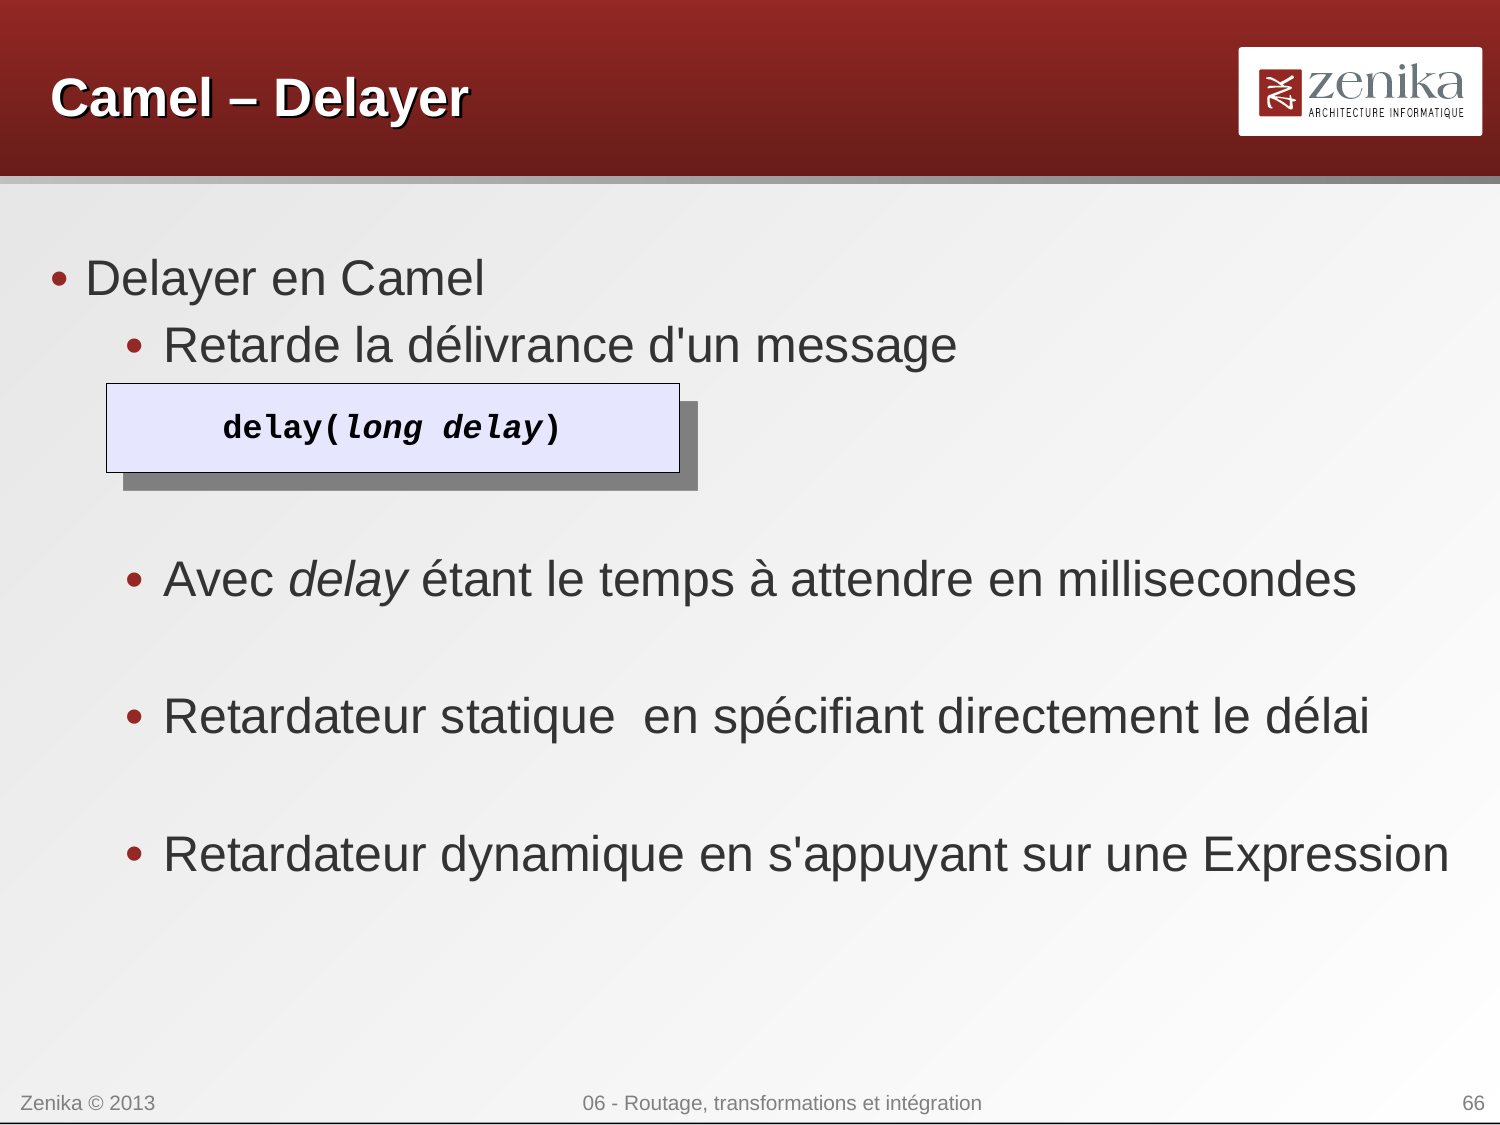

# Camel – Delayer
Delayer en Camel
Retarde la délivrance d'un message
Avec delay étant le temps à attendre en millisecondes
Retardateur statique en spécifiant directement le délai
Retardateur dynamique en s'appuyant sur une Expression
delay(long delay)